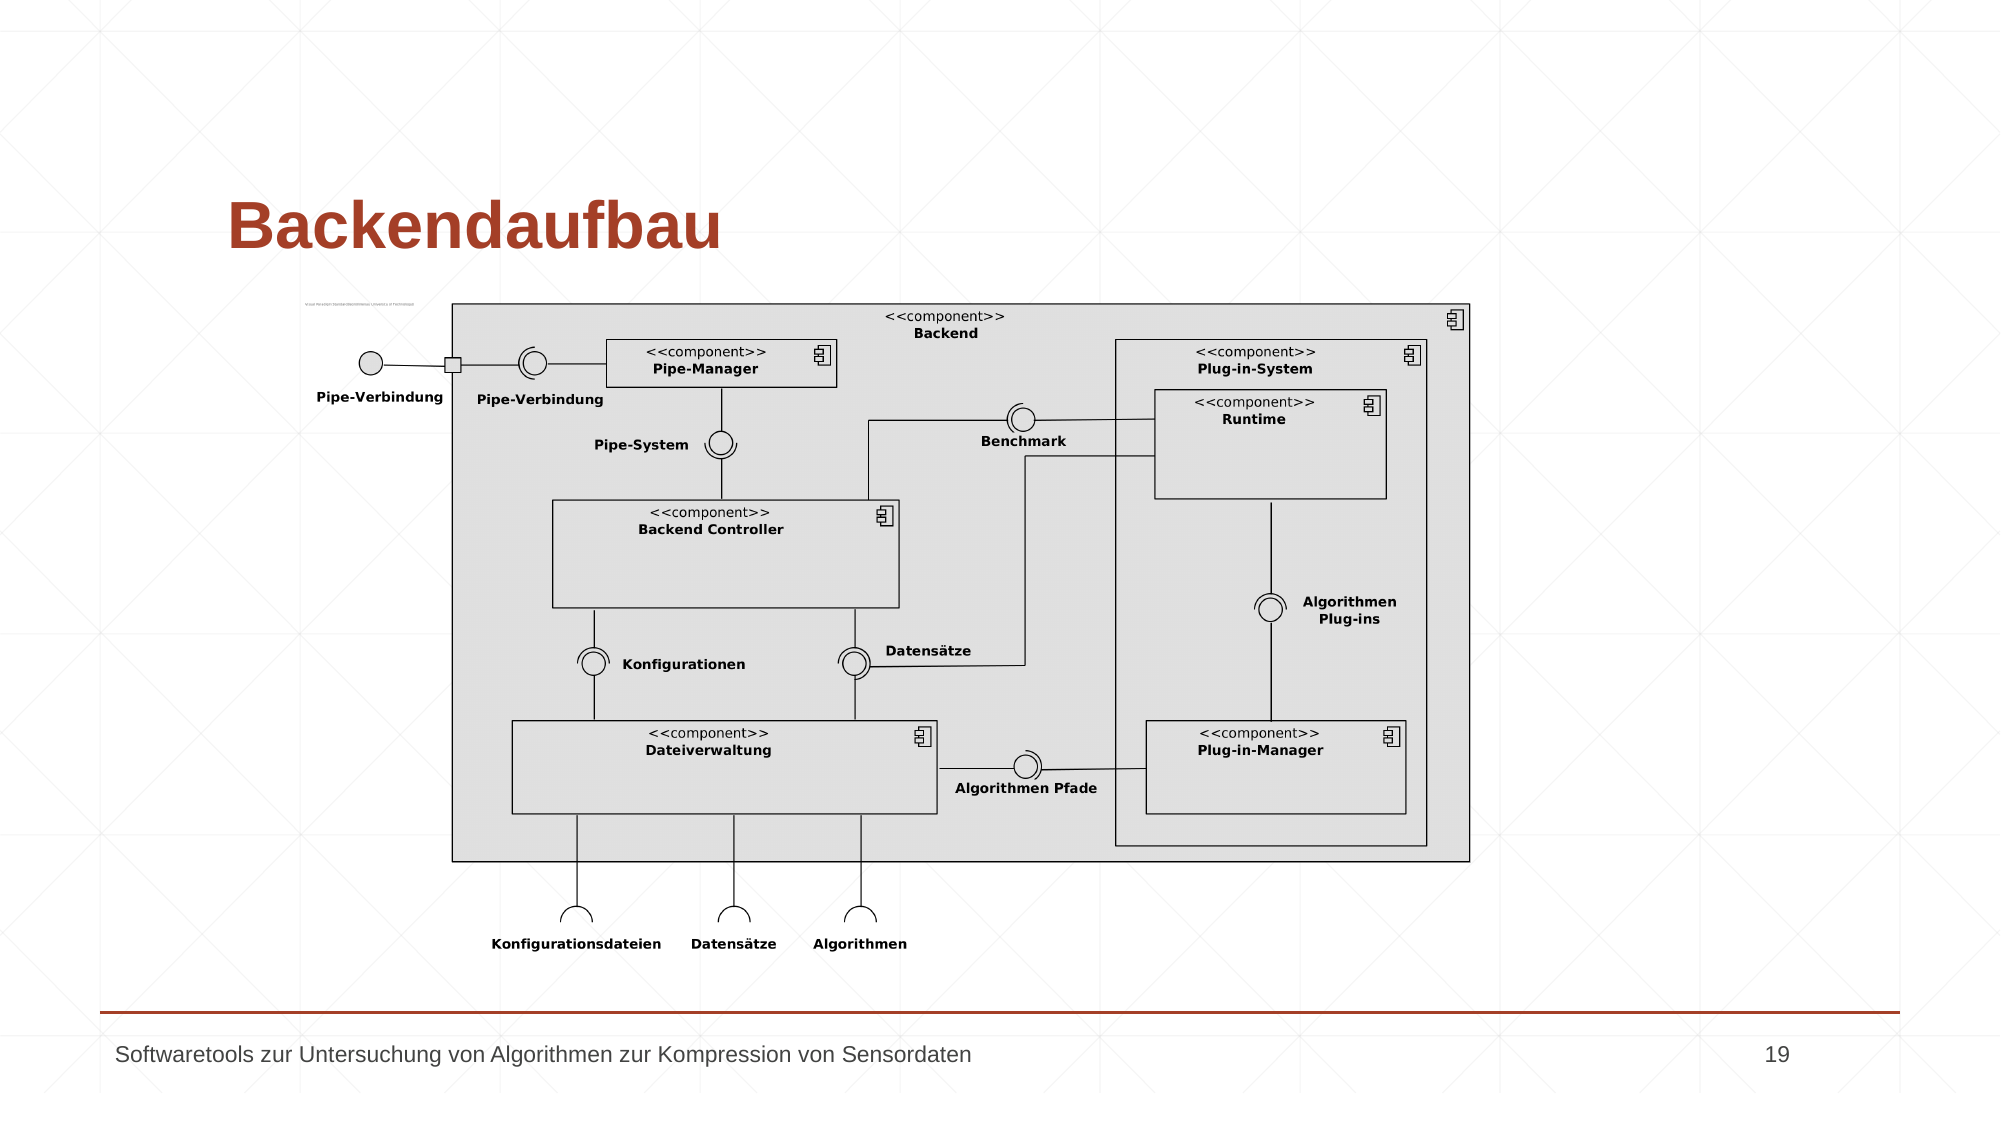

# Backendaufbau
Softwaretools zur Untersuchung von Algorithmen zur Kompression von Sensordaten